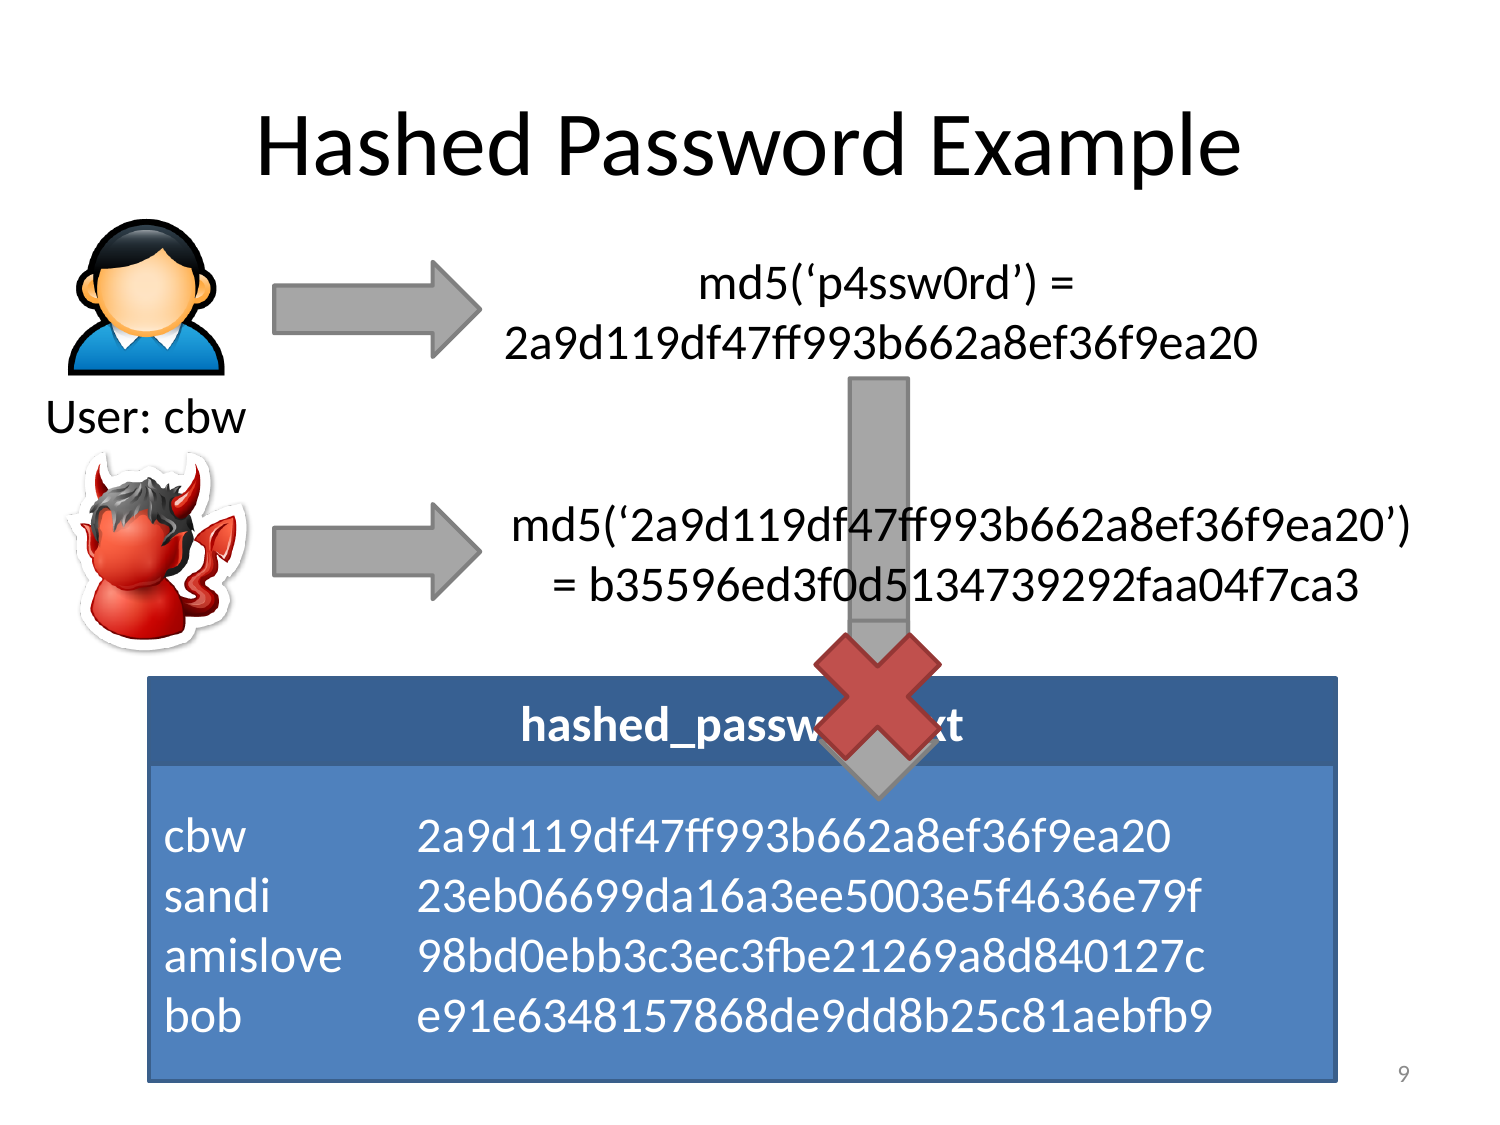

# Hashed Password Example
md5(‘p4ssw0rd’) = 2a9d119df47ff993b662a8ef36f9ea20
User: cbw
md5(‘2a9d119df47ff993b662a8ef36f9ea20’) = b35596ed3f0d5134739292faa04f7ca3
hashed_password.txt
cbw	2a9d119df47ff993b662a8ef36f9ea20
sandi	23eb06699da16a3ee5003e5f4636e79f
amislove	98bd0ebb3c3ec3fbe21269a8d840127c
bob	e91e6348157868de9dd8b25c81aebfb9